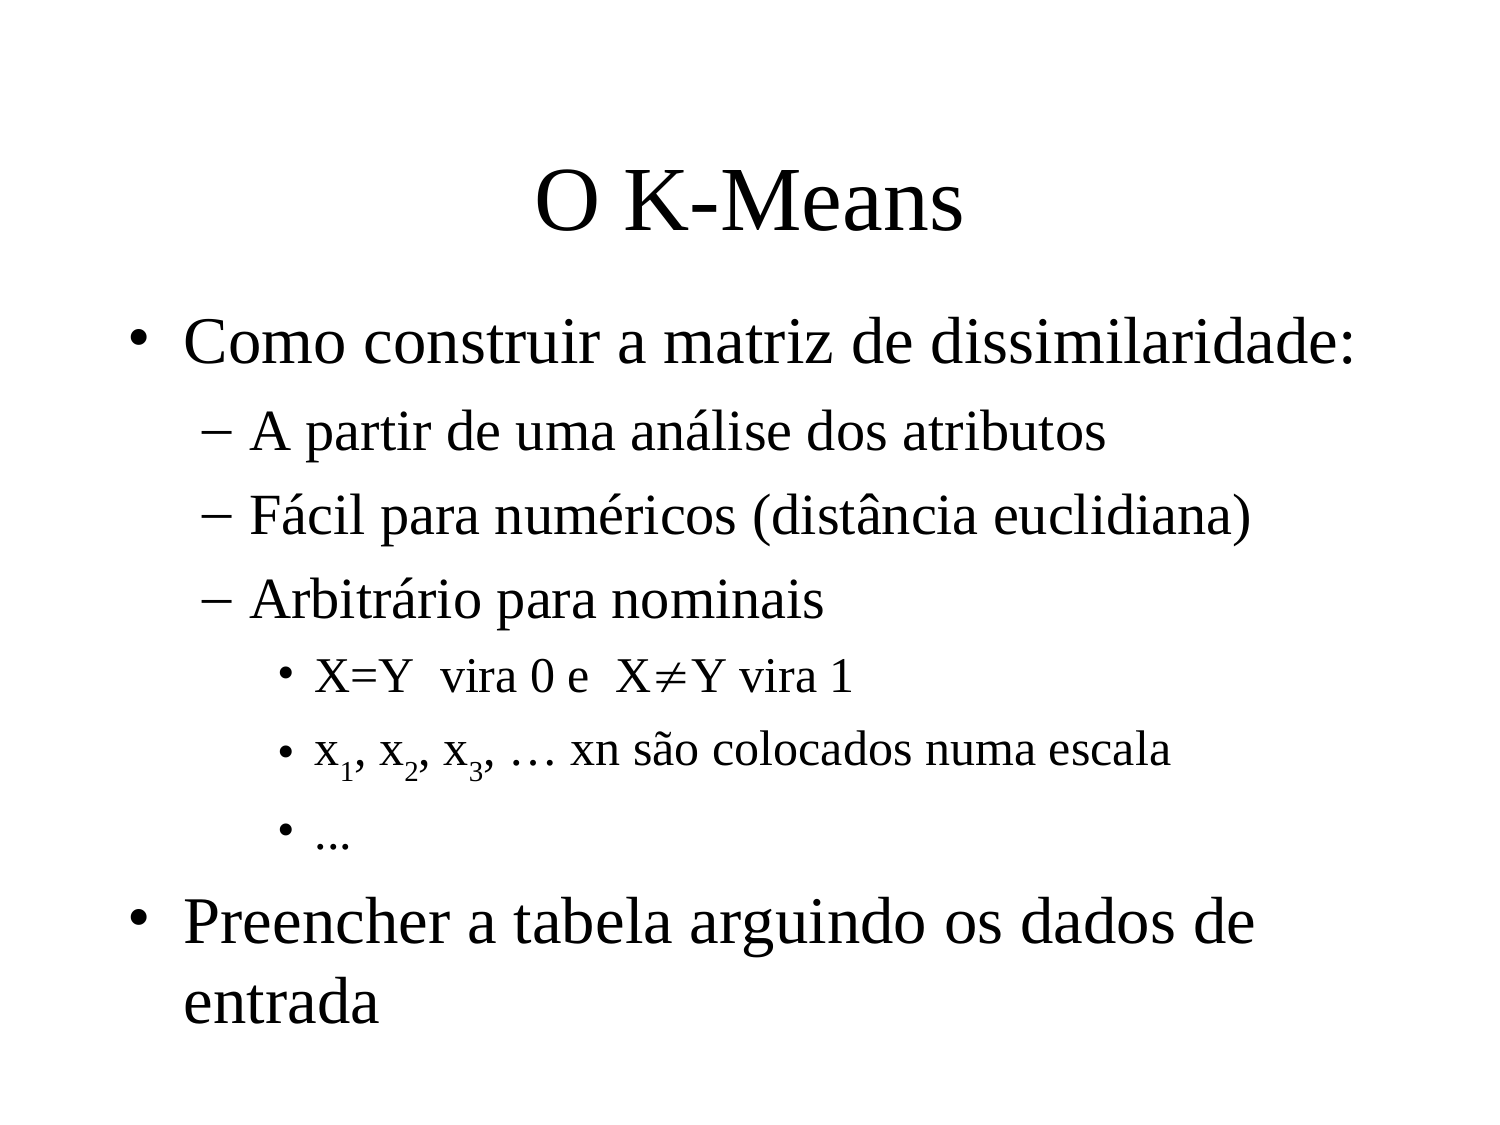

# O K-Means
Como construir a matriz de dissimilaridade:
A partir de uma análise dos atributos
Fácil para numéricos (distância euclidiana)
Arbitrário para nominais
X=Y vira 0 e XY vira 1
x1, x2, x3, … xn são colocados numa escala
...
Preencher a tabela arguindo os dados de entrada